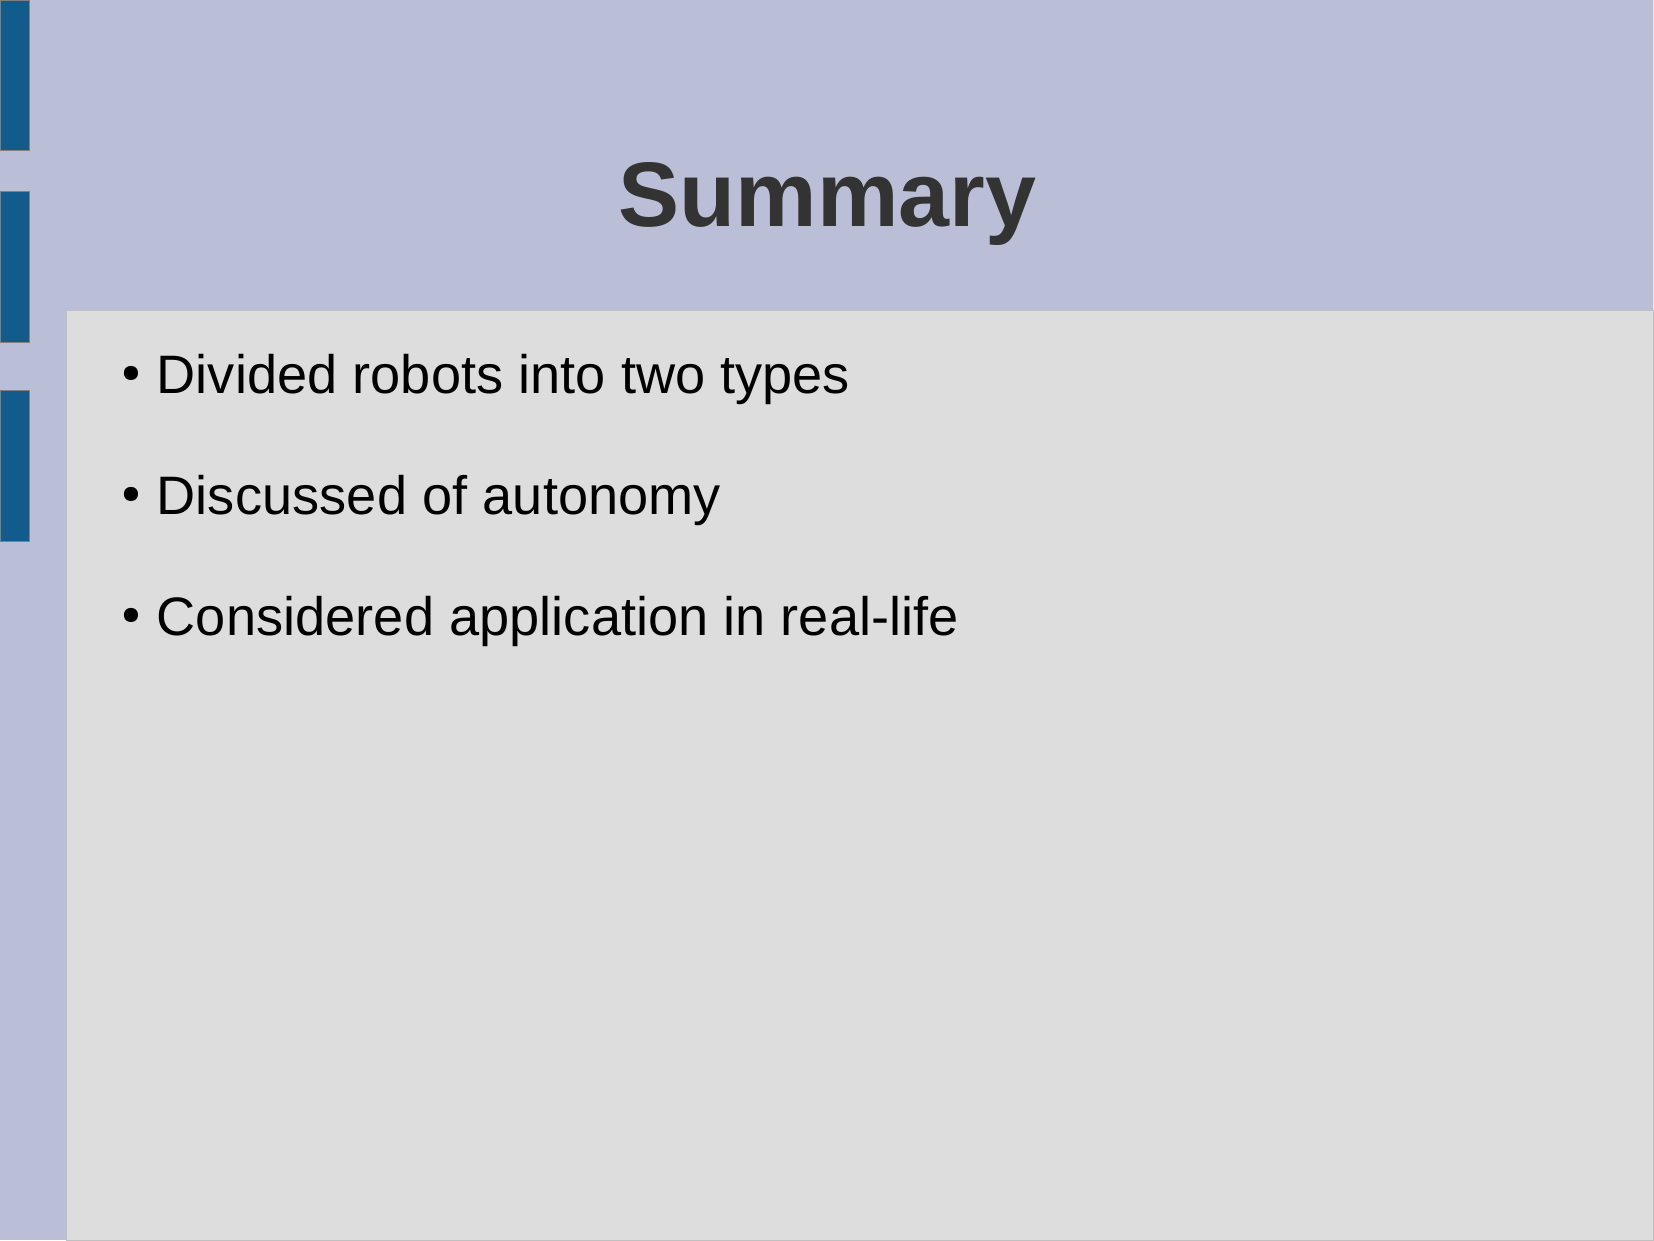

# Summary
Divided robots into two types
Discussed of autonomy
Considered application in real-life